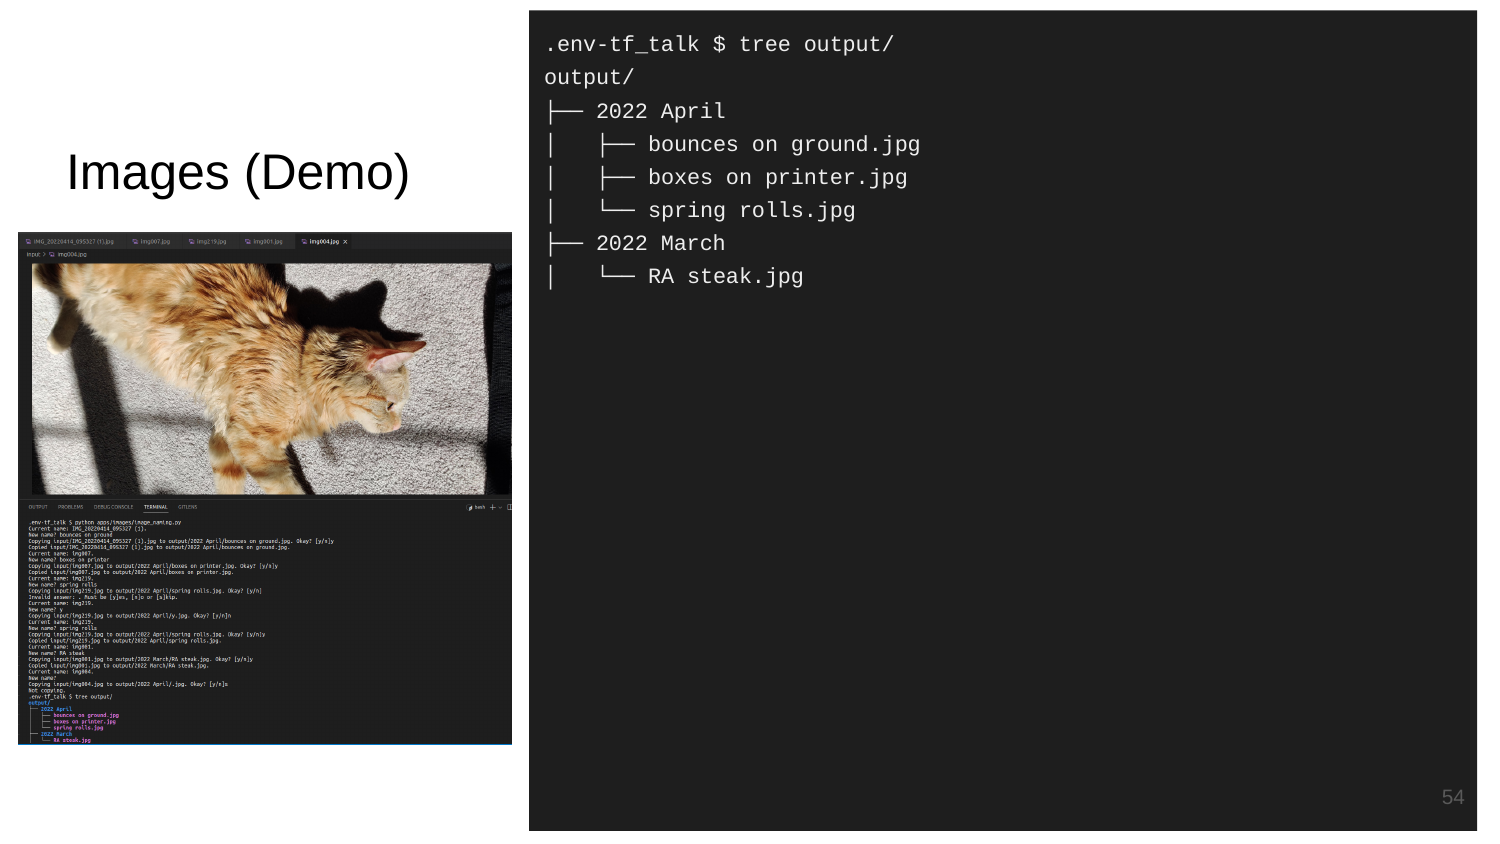

.env-tf_talk $ tree output/
output/
├── 2022 April
│ ├── bounces on ground.jpg
│ ├── boxes on printer.jpg
│ └── spring rolls.jpg
├── 2022 March
│ └── RA steak.jpg
# Images (Demo)
Input loops
Datetime module
Writing to a file